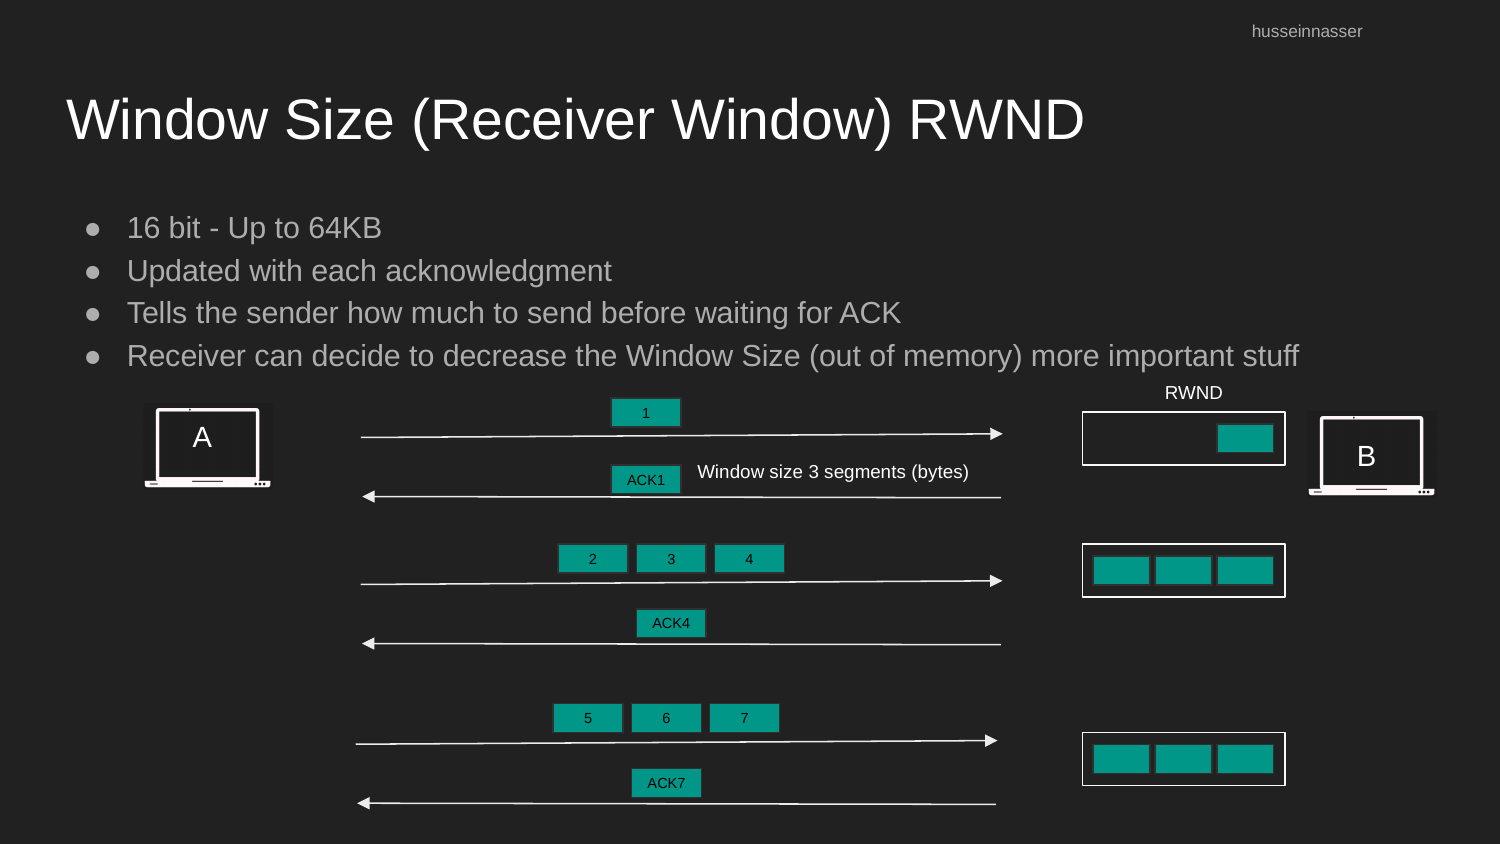

husseinnasser
# Window Size (Receiver Window) RWND
16 bit - Up to 64KB
Updated with each acknowledgment
Tells the sender how much to send before waiting for ACK
Receiver can decide to decrease the Window Size (out of memory) more important stuff
RWND
1
A
B
Window size 3 segments (bytes)
ACK1
2
3
4
ACK4
5
6
7
ACK7